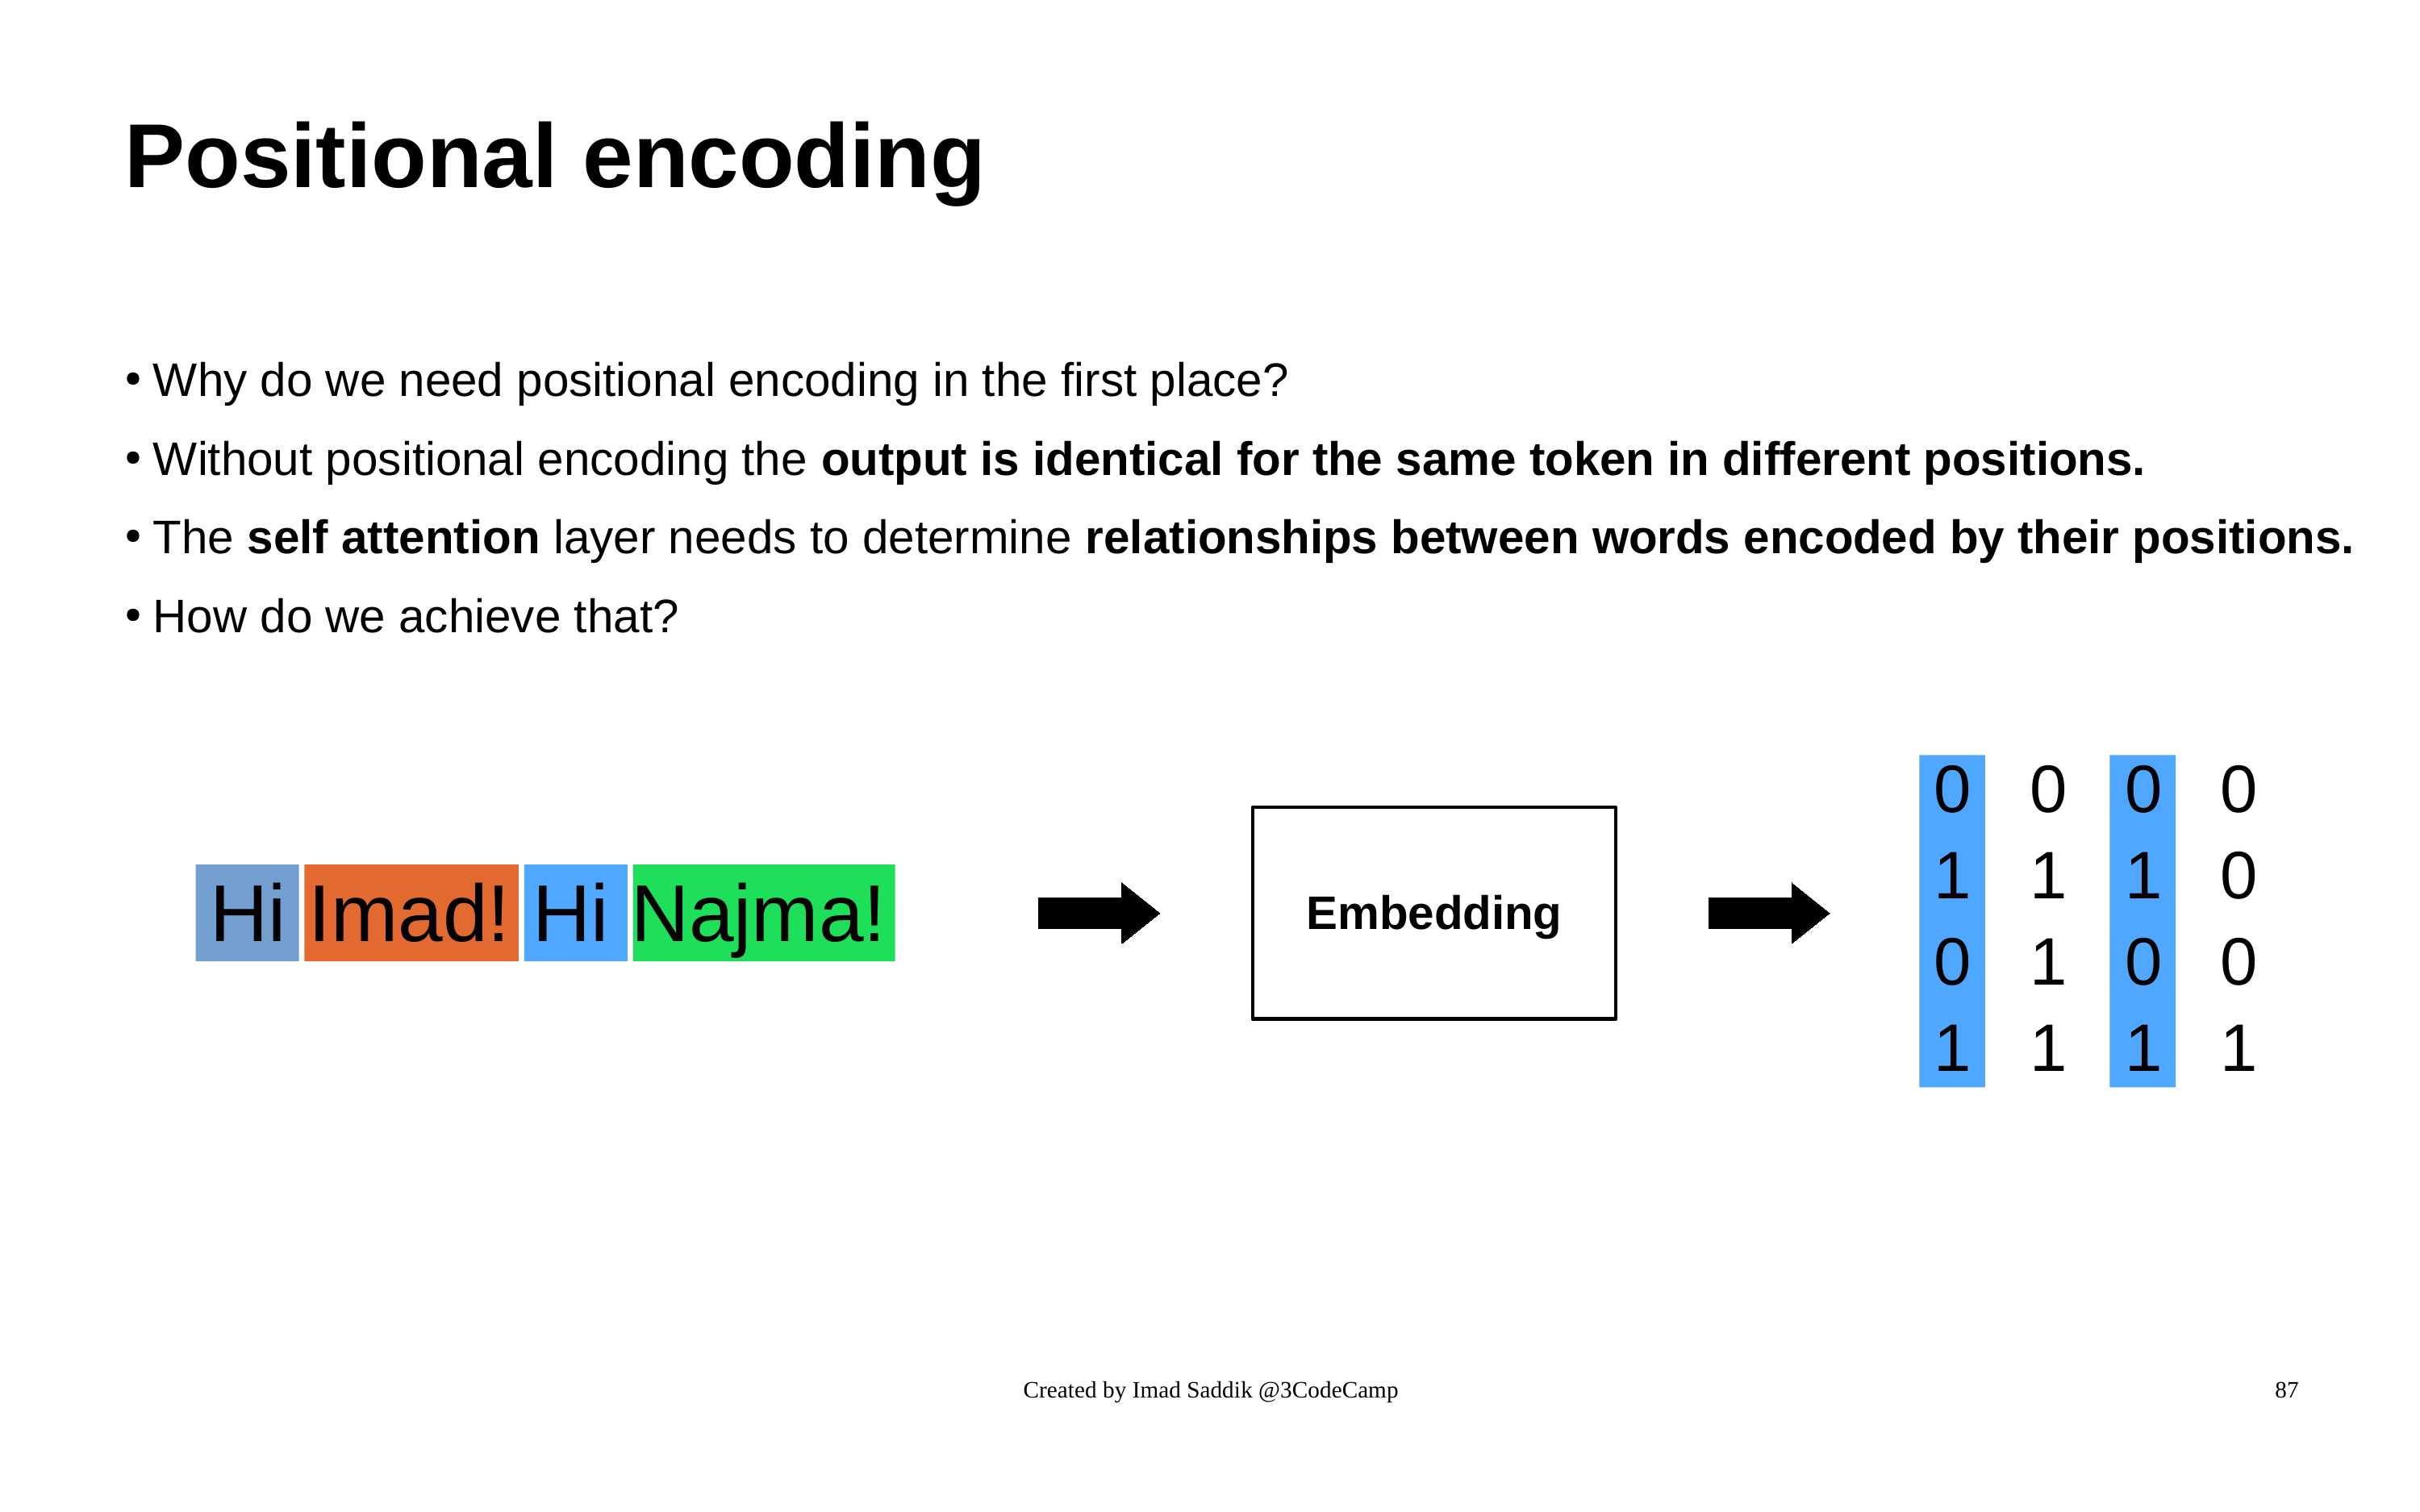

Positional encoding
Why do we need positional encoding in the first place?
Without positional encoding the output is identical for the same token in different positions.
The self attention layer needs to determine relationships between words encoded by their positions.
How do we achieve that?
0
1
0
1
0
1
1
1
0
1
0
1
0
0
0
1
Embedding
Hi Imad! Hi Najma!
Created by Imad Saddik @3CodeCamp
87